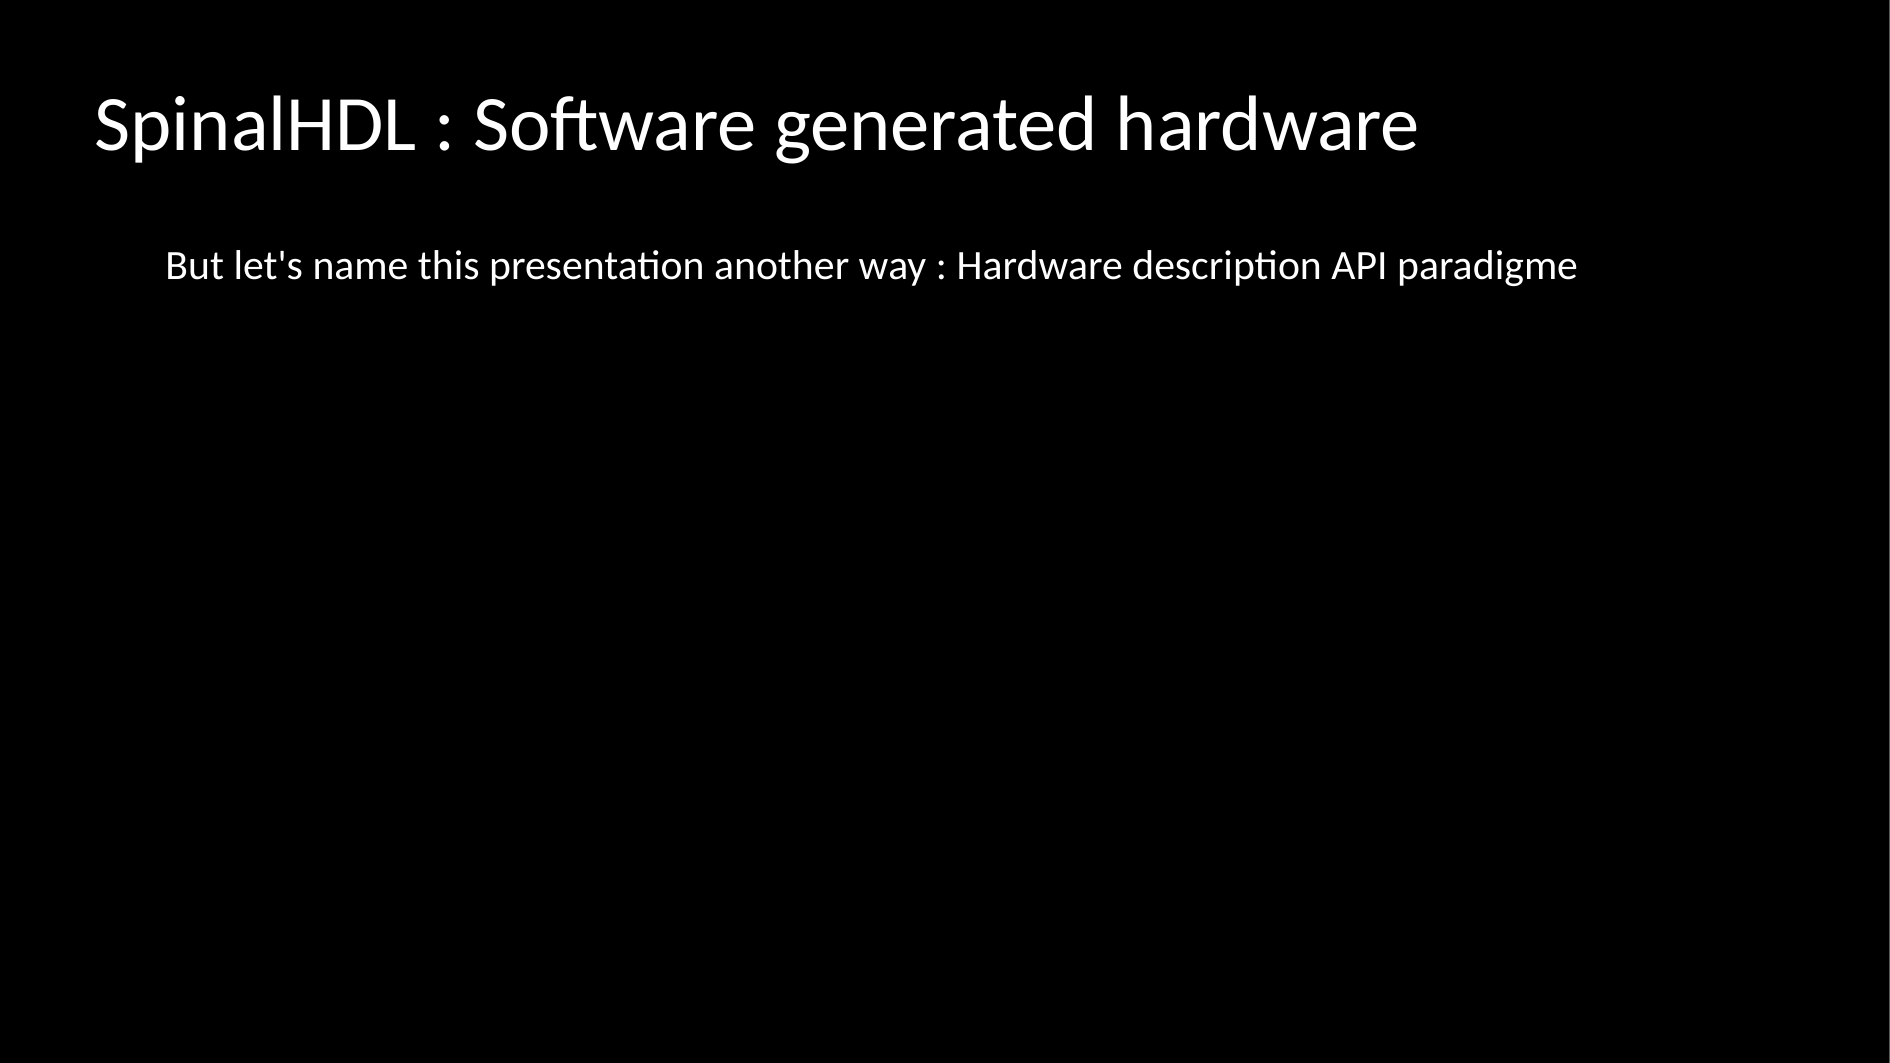

# SpinalHDL : Software generated hardware
But let's name this presentation another way : Hardware description API paradigme